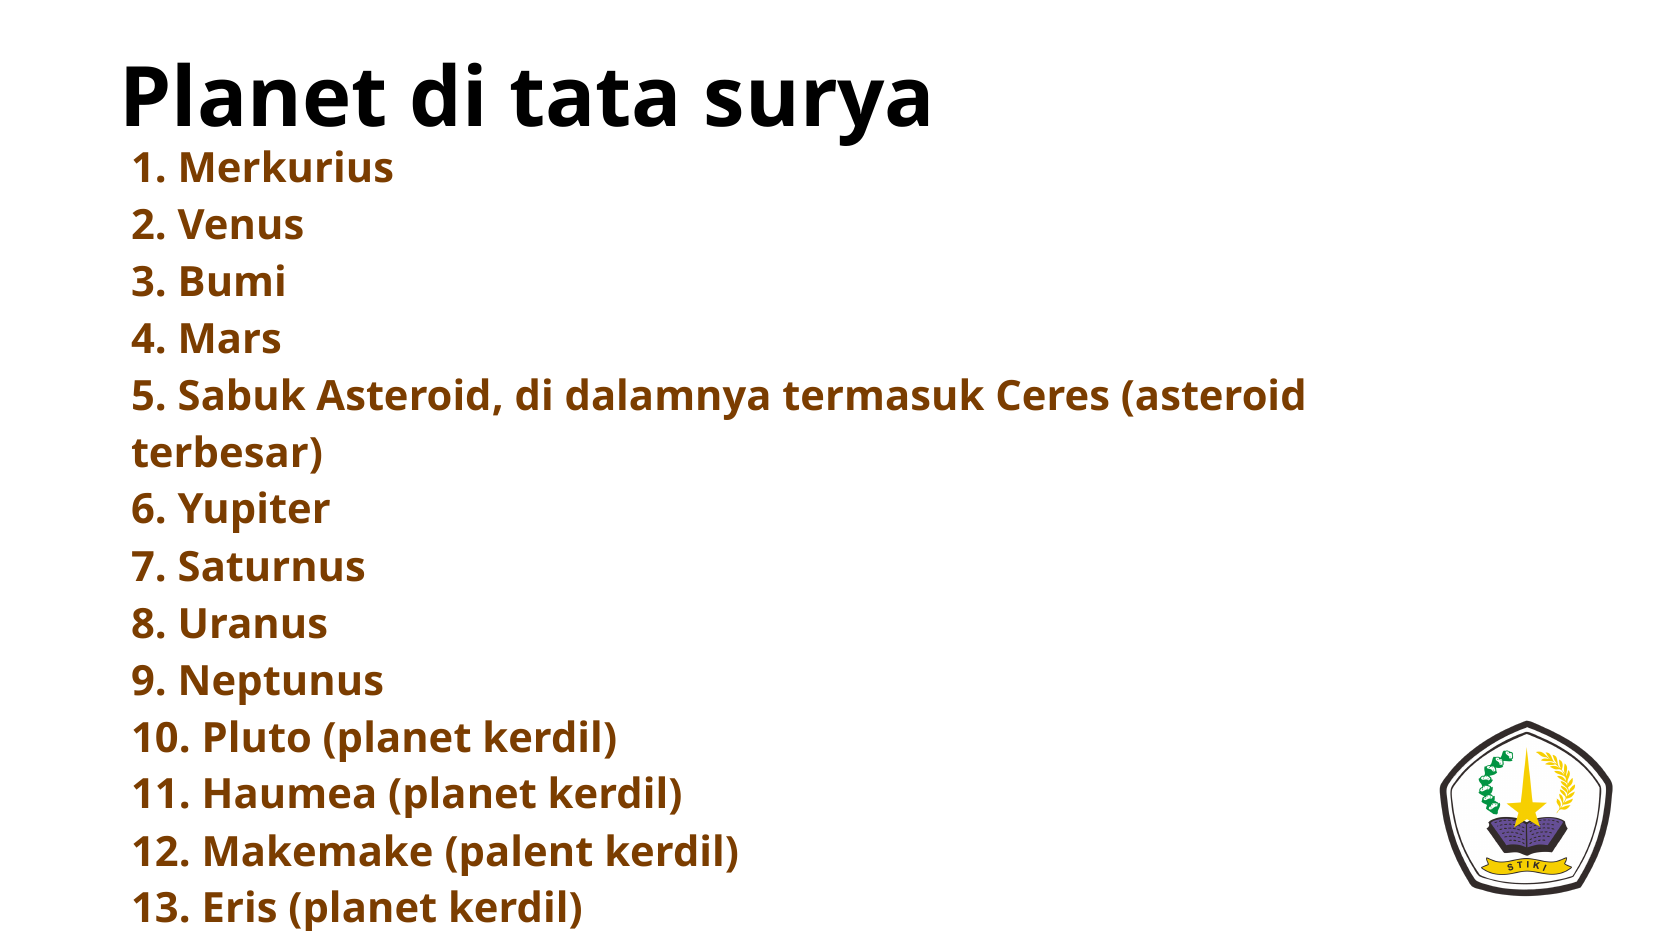

Planet di tata surya
1. Merkurius
2. Venus
3. Bumi
4. Mars
5. Sabuk Asteroid, di dalamnya termasuk Ceres (asteroid terbesar)
6. Yupiter
7. Saturnus
8. Uranus
9. Neptunus
10. Pluto (planet kerdil)
11. Haumea (planet kerdil)
12. Makemake (palent kerdil)
13. Eris (planet kerdil)